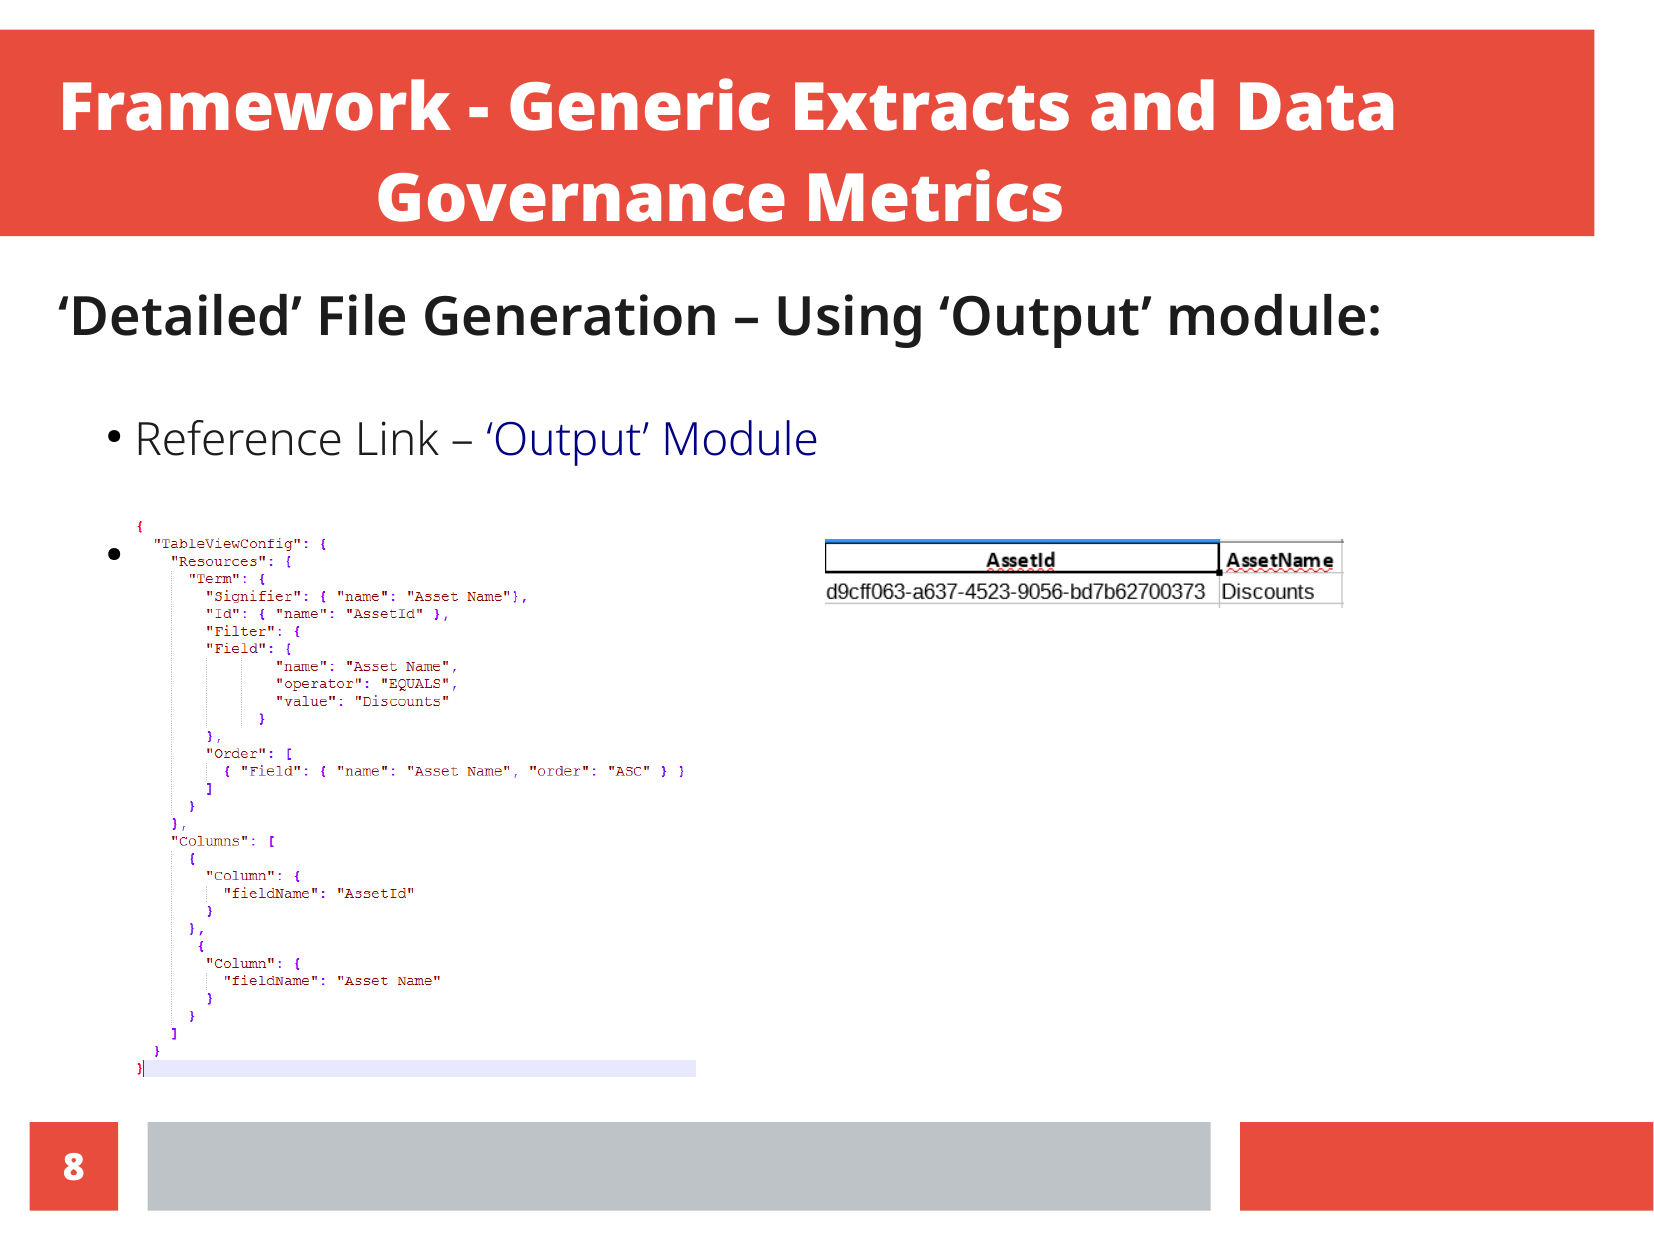

# Framework - Generic Extracts and Data Governance Metrics
‘Detailed’ File Generation – Using ‘Output’ module:
 Reference Link – ‘Output’ Module
8